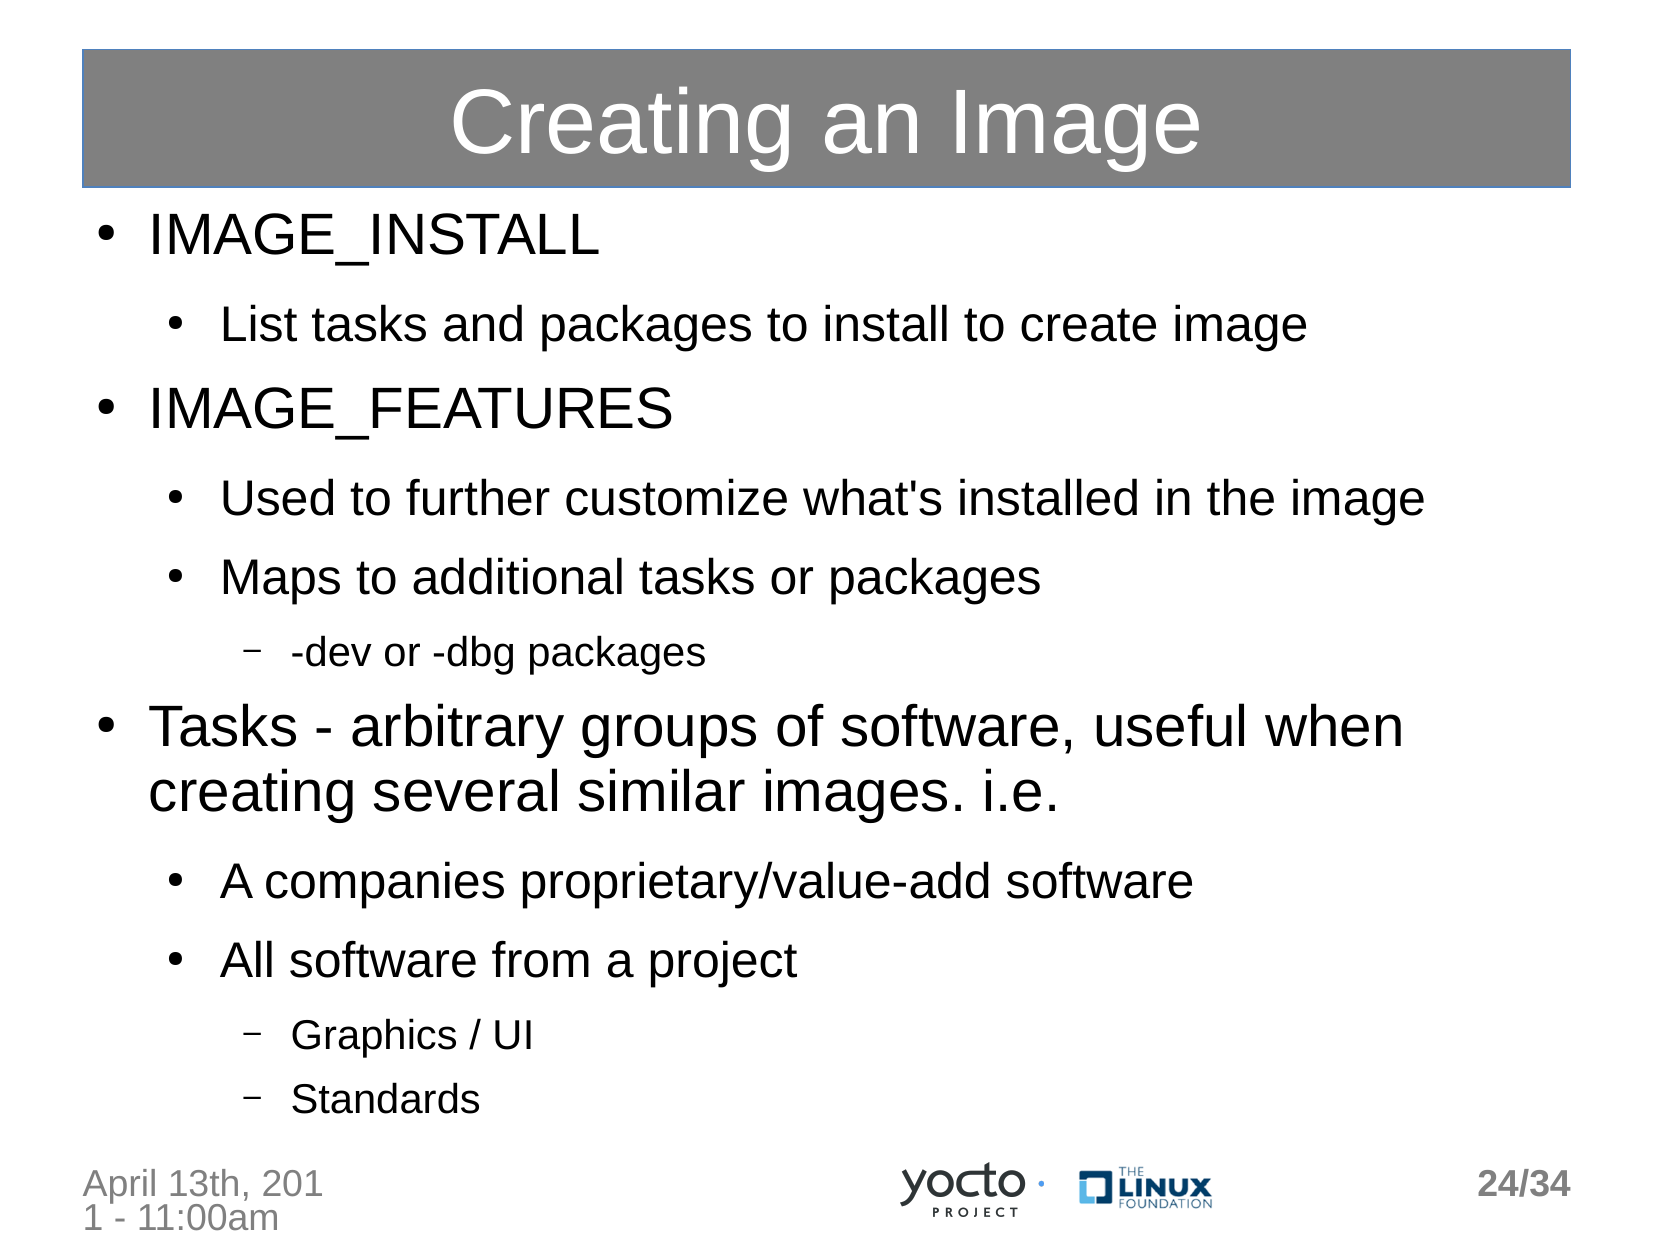

# Creating an Image
IMAGE_INSTALL
List tasks and packages to install to create image
IMAGE_FEATURES
Used to further customize what's installed in the image
Maps to additional tasks or packages
-dev or -dbg packages
Tasks - arbitrary groups of software, useful when creating several similar images. i.e.
A companies proprietary/value-add software
All software from a project
Graphics / UI
Standards
April 13th, 2011 - 11:00am
24